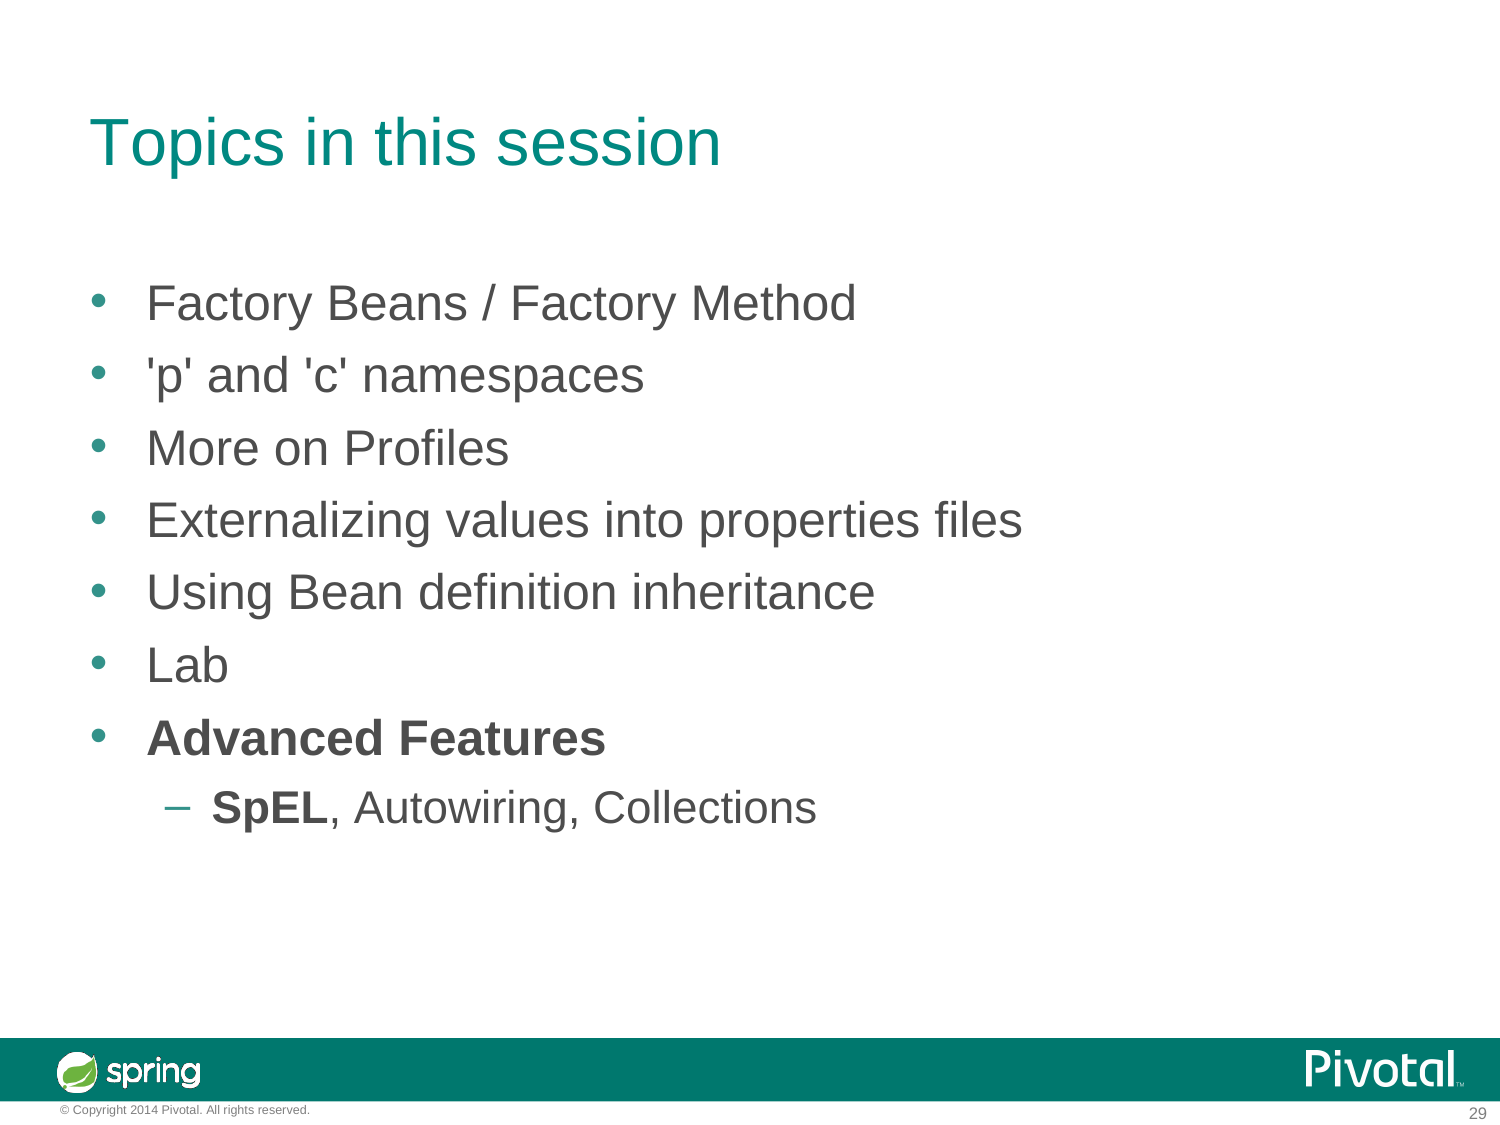

# Topics in this session
Factory Beans / Factory Method
'p' and 'c' namespaces
More on Profiles
Externalizing values into properties files
Using Bean definition inheritance
Lab
Advanced Features
SpEL, Autowiring, Collections